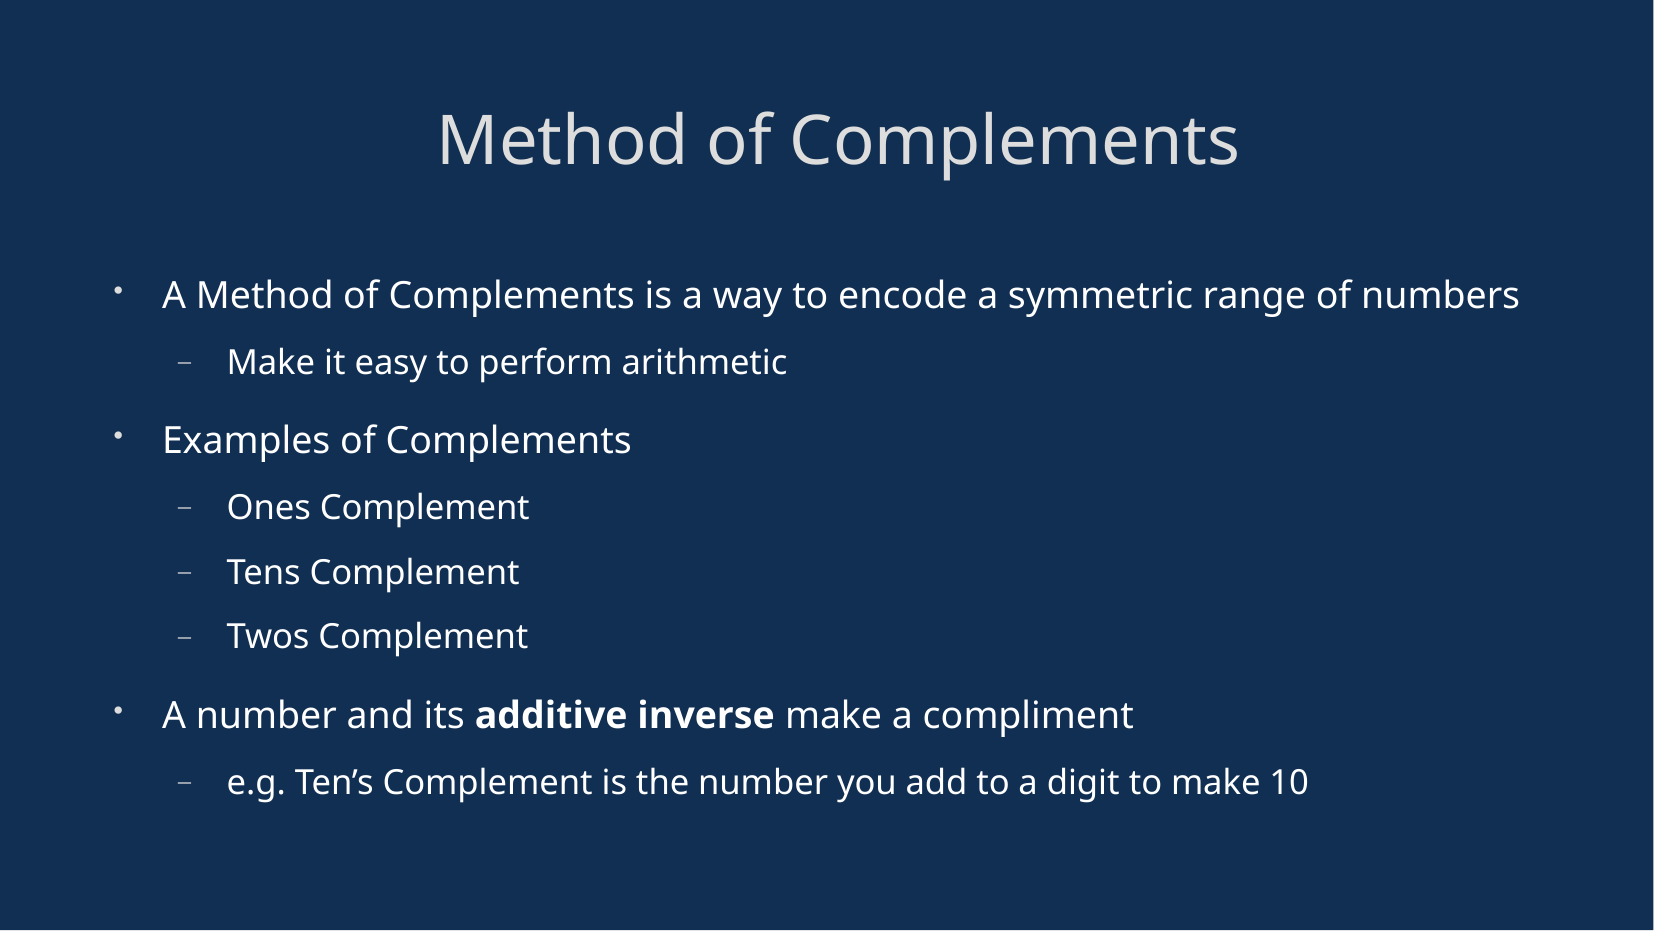

# Method of Complements
A Method of Complements is a way to encode a symmetric range of numbers
Make it easy to perform arithmetic
Examples of Complements
Ones Complement
Tens Complement
Twos Complement
A number and its additive inverse make a compliment
e.g. Ten’s Complement is the number you add to a digit to make 10